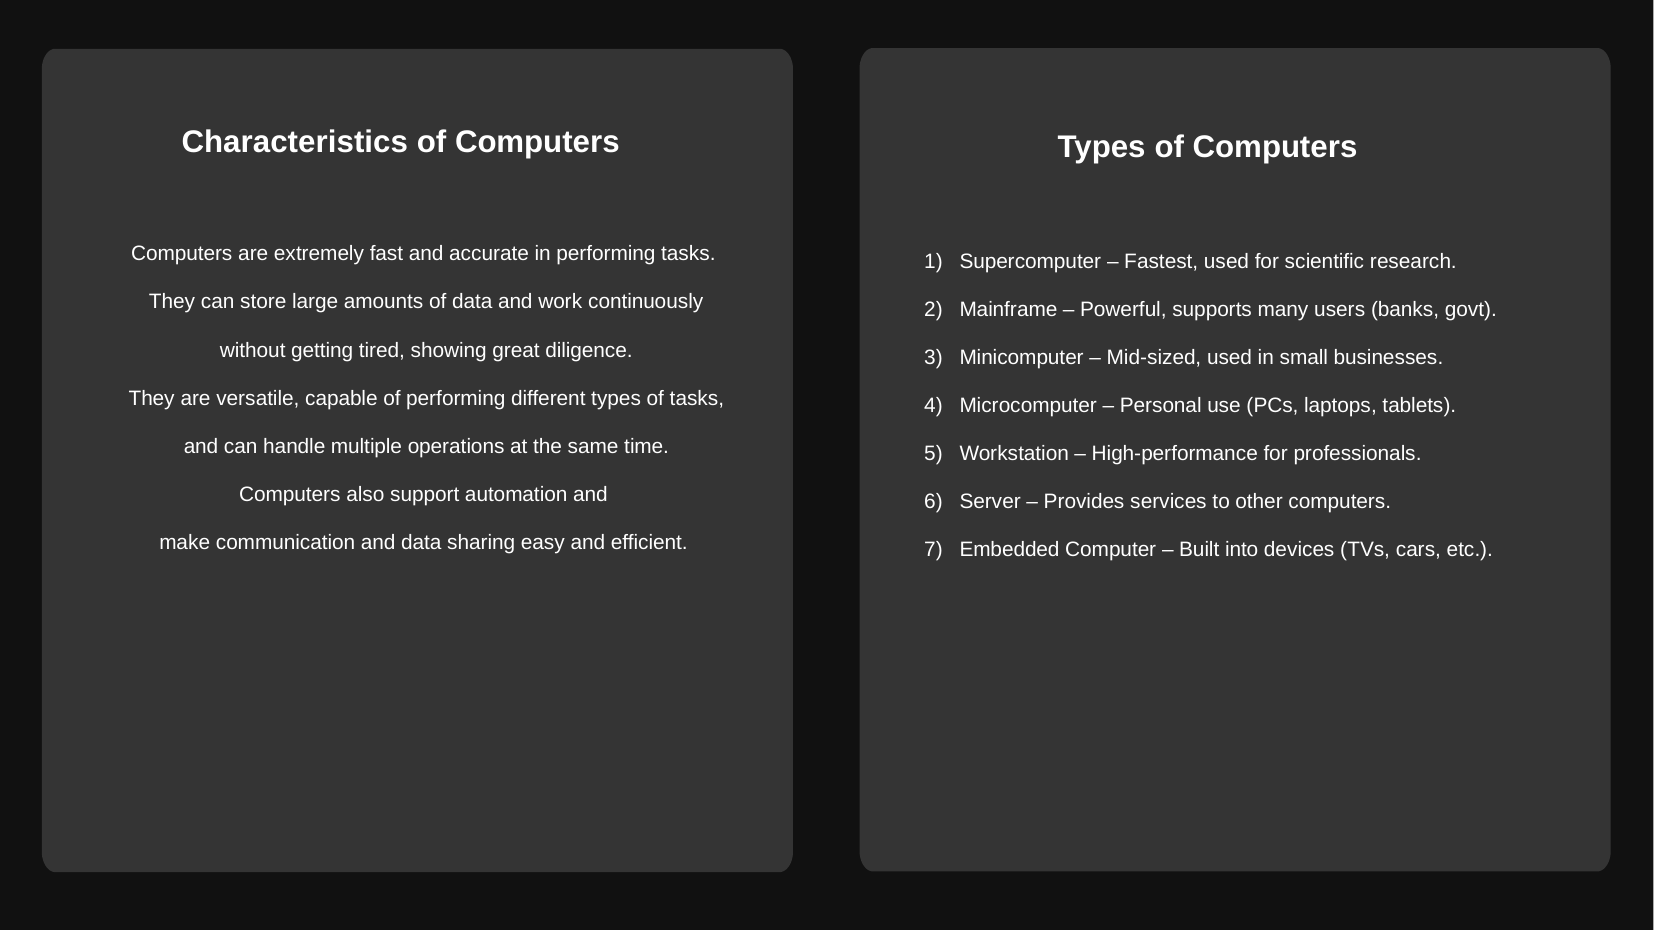

Characteristics of Computers
Types of Computers
Computers are extremely fast and accurate in performing tasks.
 They can store large amounts of data and work continuously
 without getting tired, showing great diligence.
 They are versatile, capable of performing different types of tasks,
 and can handle multiple operations at the same time.
 Computers also support automation and
make communication and data sharing easy and efficient.
Supercomputer – Fastest, used for scientific research.
Mainframe – Powerful, supports many users (banks, govt).
Minicomputer – Mid-sized, used in small businesses.
Microcomputer – Personal use (PCs, laptops, tablets).
Workstation – High-performance for professionals.
Server – Provides services to other computers.
Embedded Computer – Built into devices (TVs, cars, etc.).